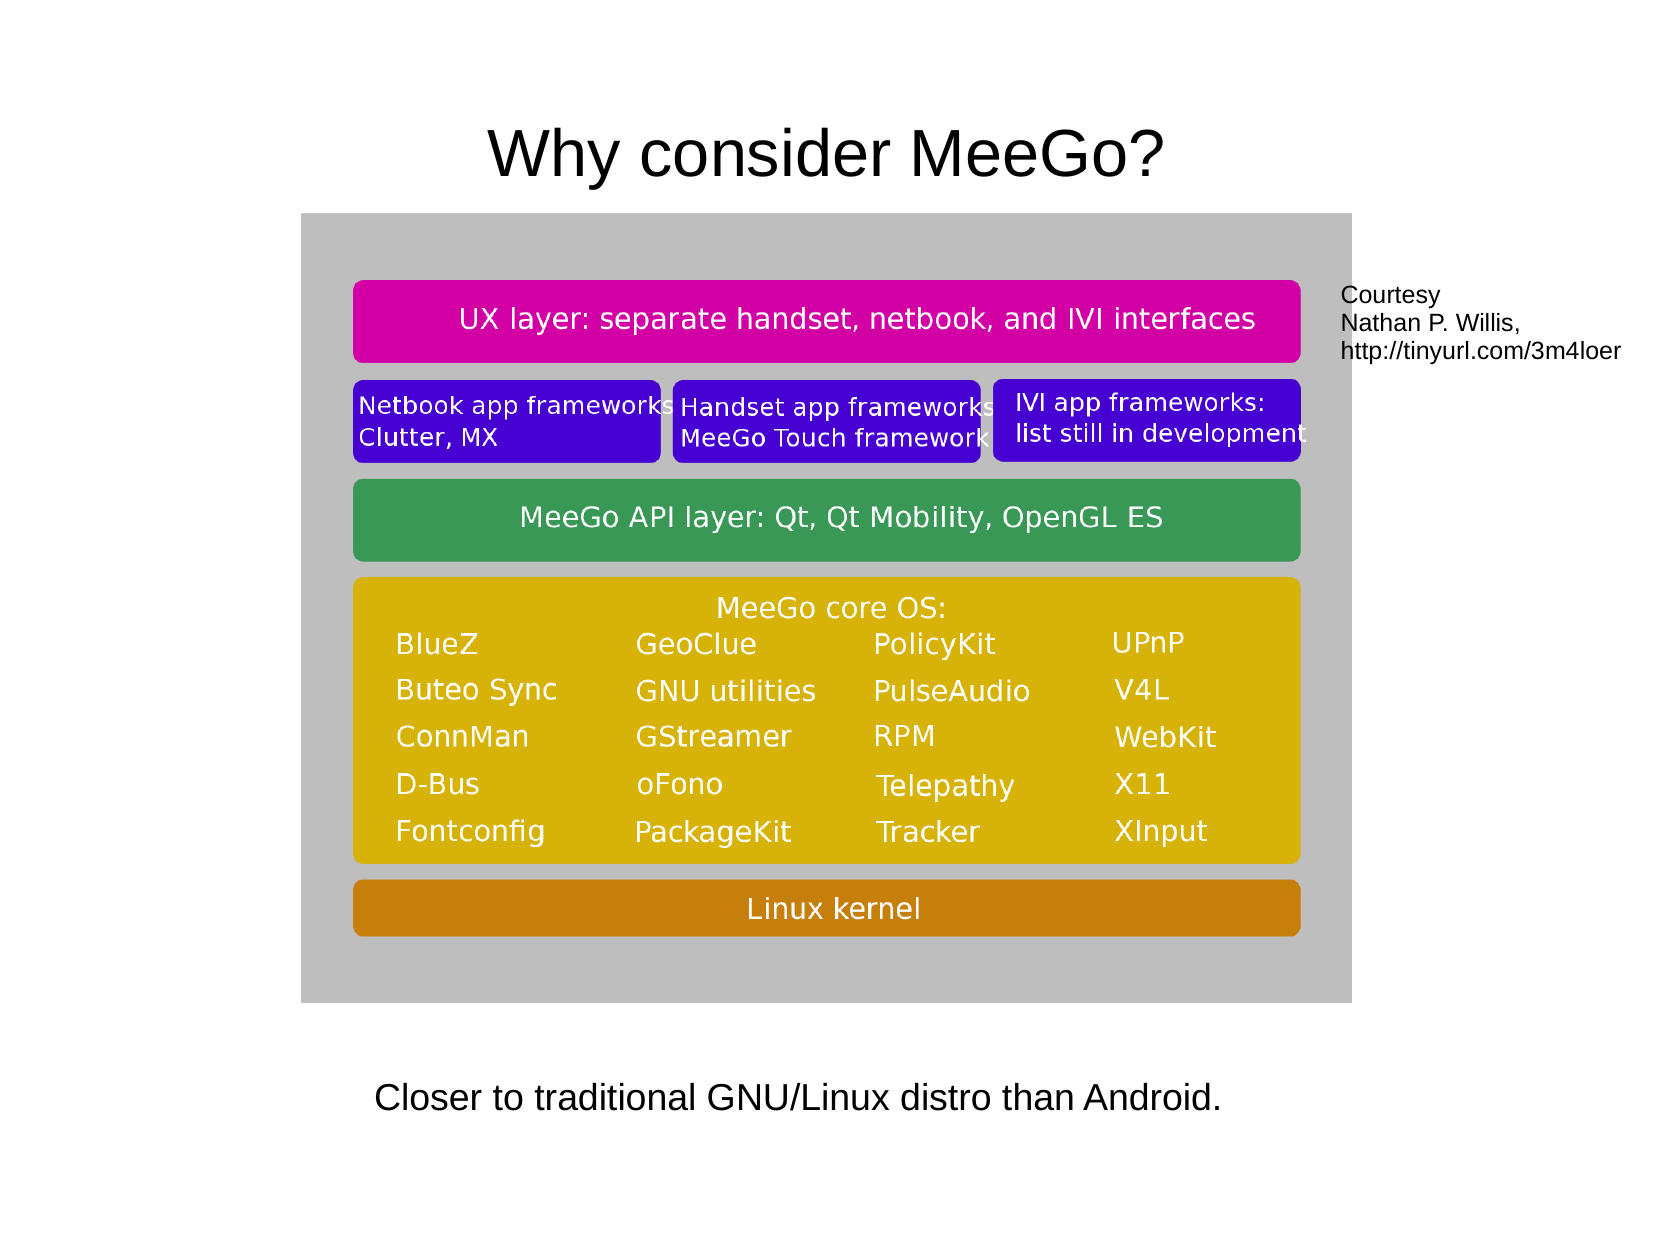

# Why consider MeeGo?
Courtesy
Nathan P. Willis,
http://tinyurl.com/3m4loer
Closer to traditional GNU/Linux distro than Android.